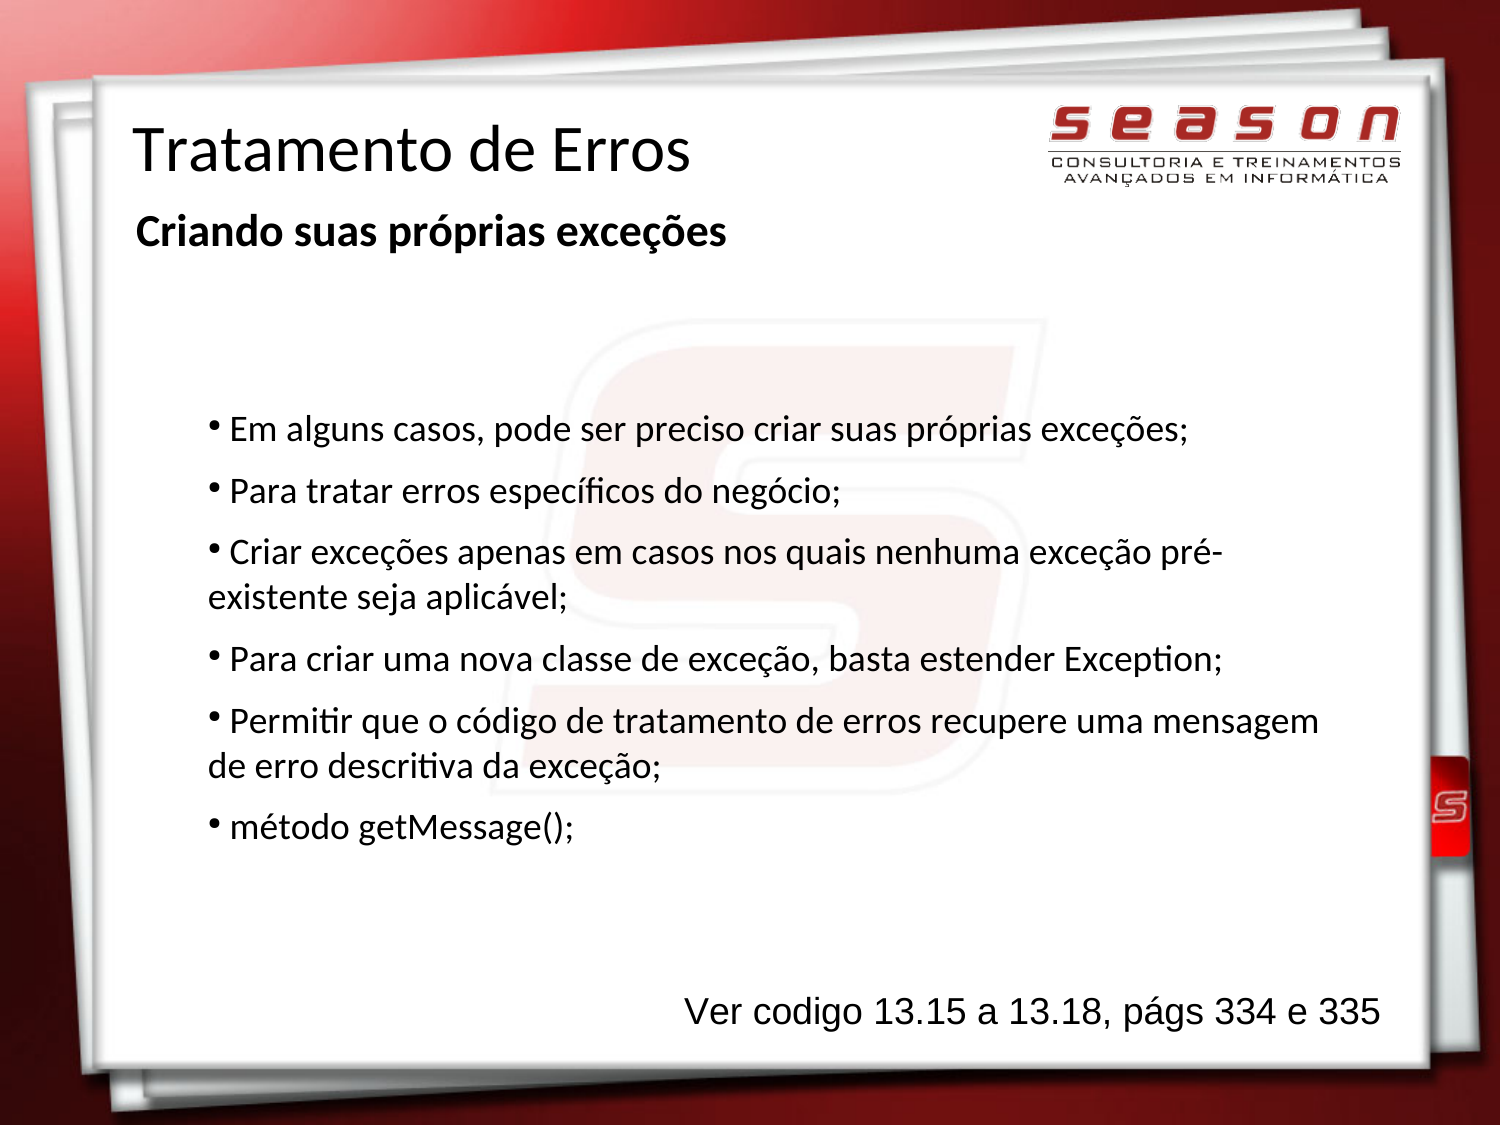

# Tratamento de Erros
Criando suas próprias exceções
 Em alguns casos, pode ser preciso criar suas próprias exceções;
 Para tratar erros específicos do negócio;
 Criar exceções apenas em casos nos quais nenhuma exceção pré-existente seja aplicável;
 Para criar uma nova classe de exceção, basta estender Exception;
 Permitir que o código de tratamento de erros recupere uma mensagem de erro descritiva da exceção;
 método getMessage();
Ver codigo 13.15 a 13.18, págs 334 e 335